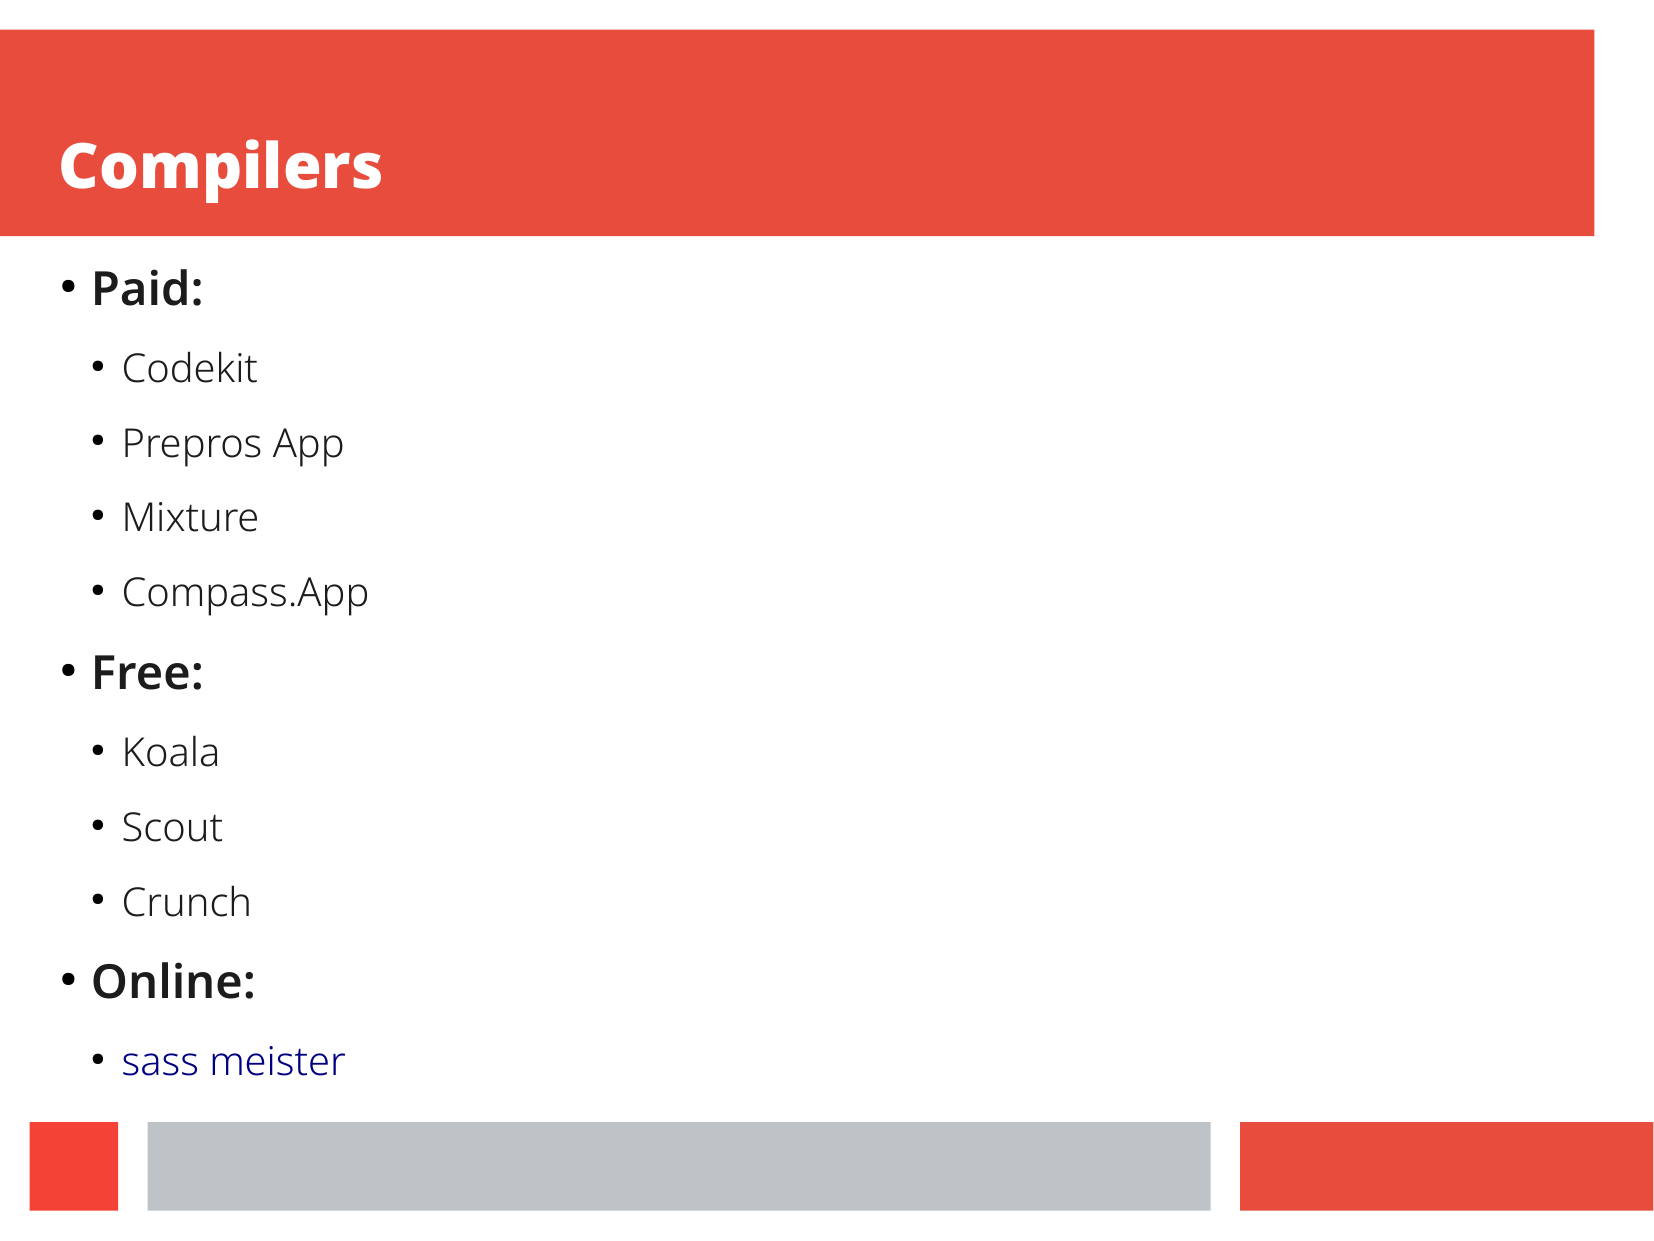

# Compilers
Paid:
Codekit
Prepros App
Mixture
Compass.App
Free:
Koala
Scout
Crunch
Online:
sass meister